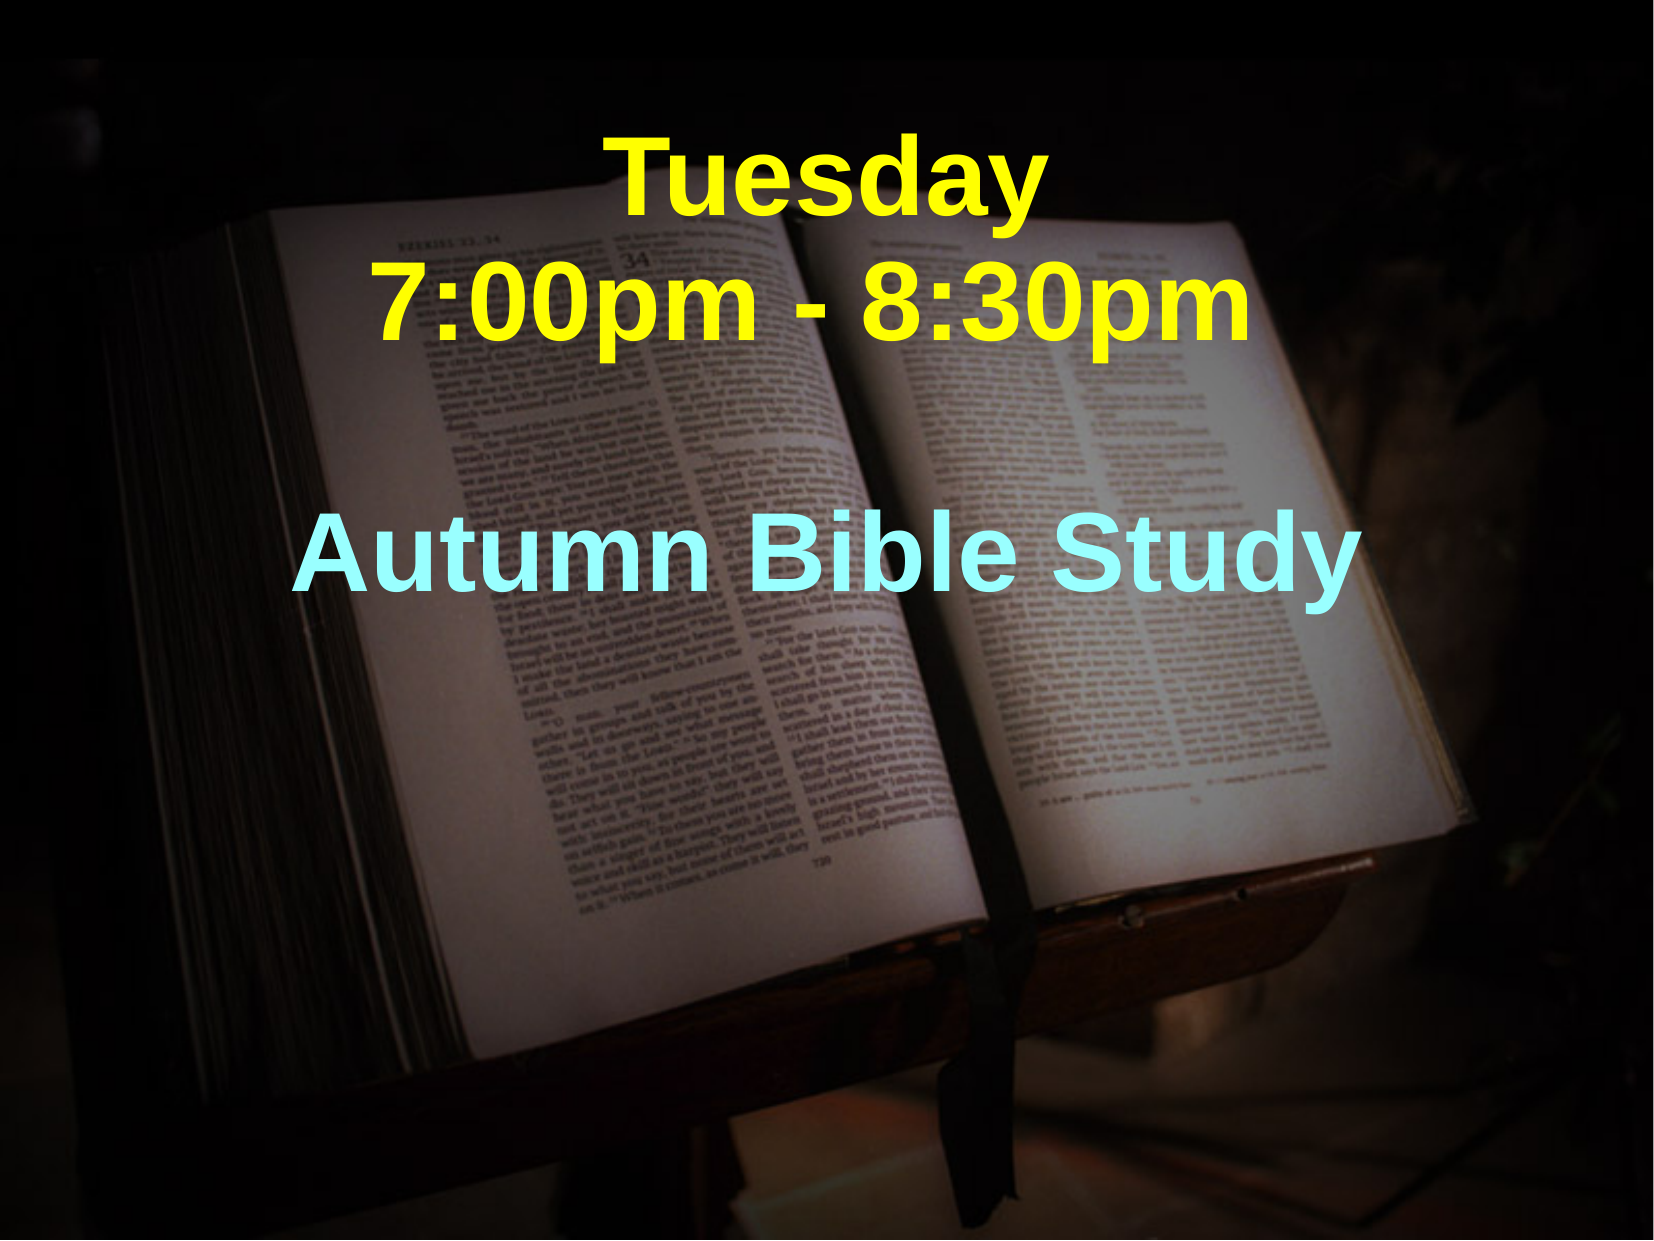

#
Tuesday
7:00pm - 8:30pm
Autumn Bible Study